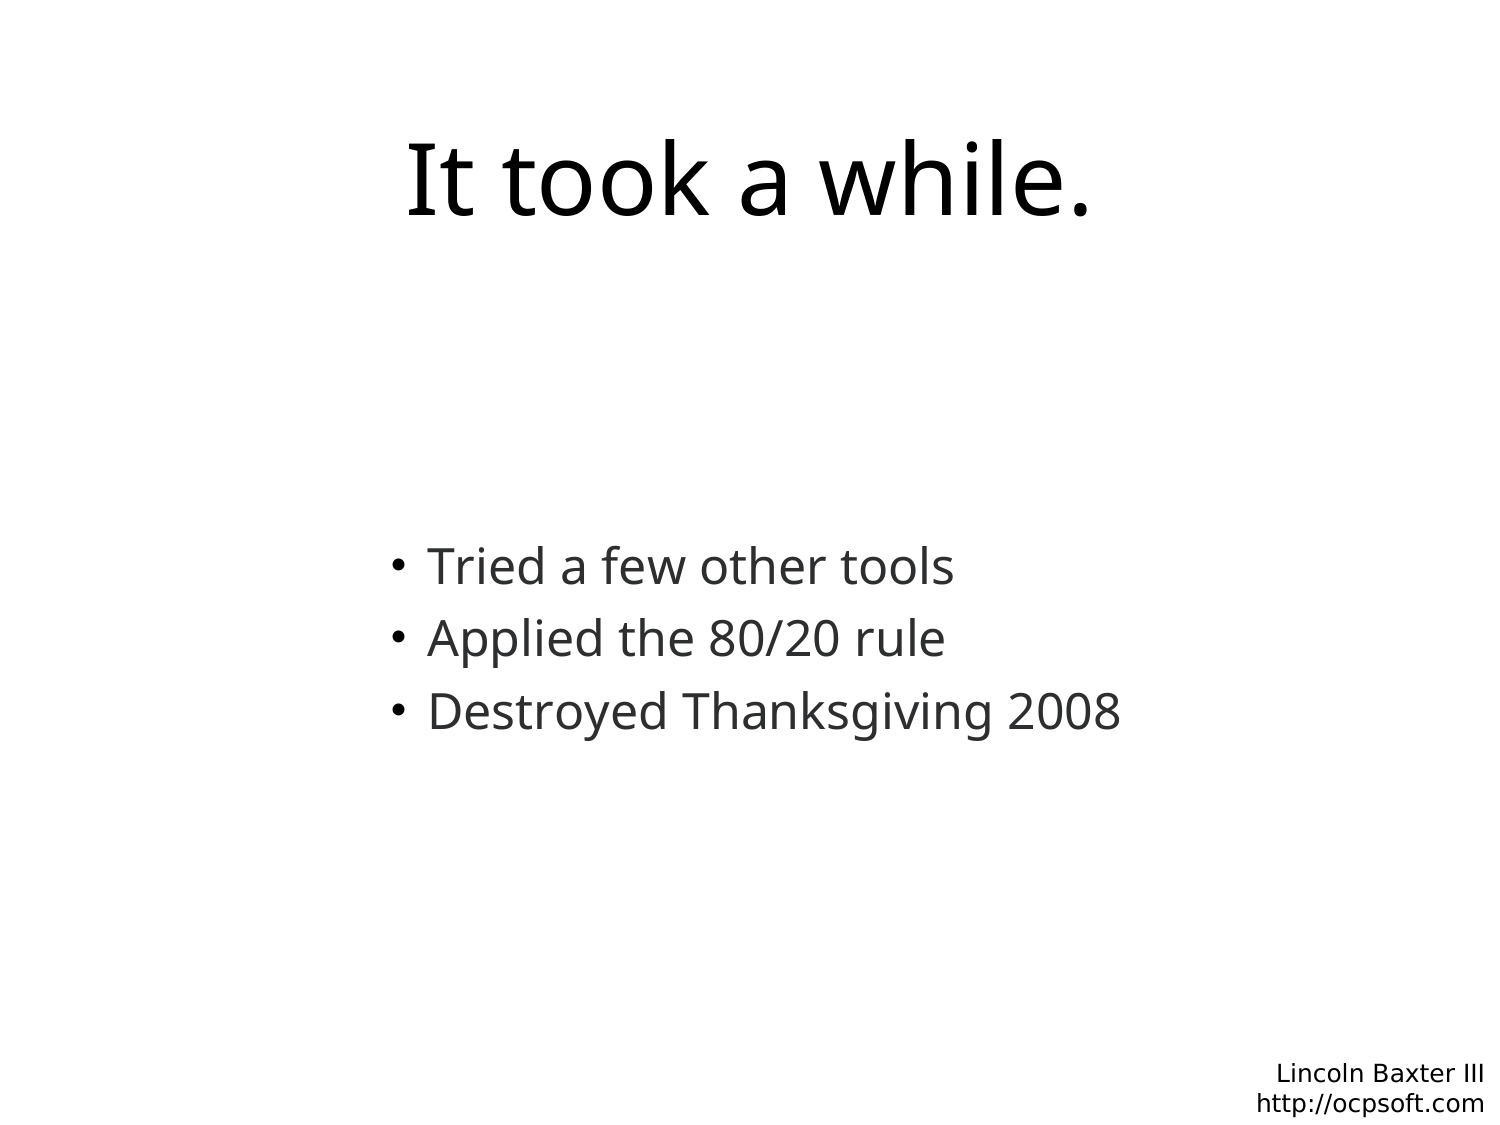

# It took a while.
Tried a few other tools
Applied the 80/20 rule
Destroyed Thanksgiving 2008